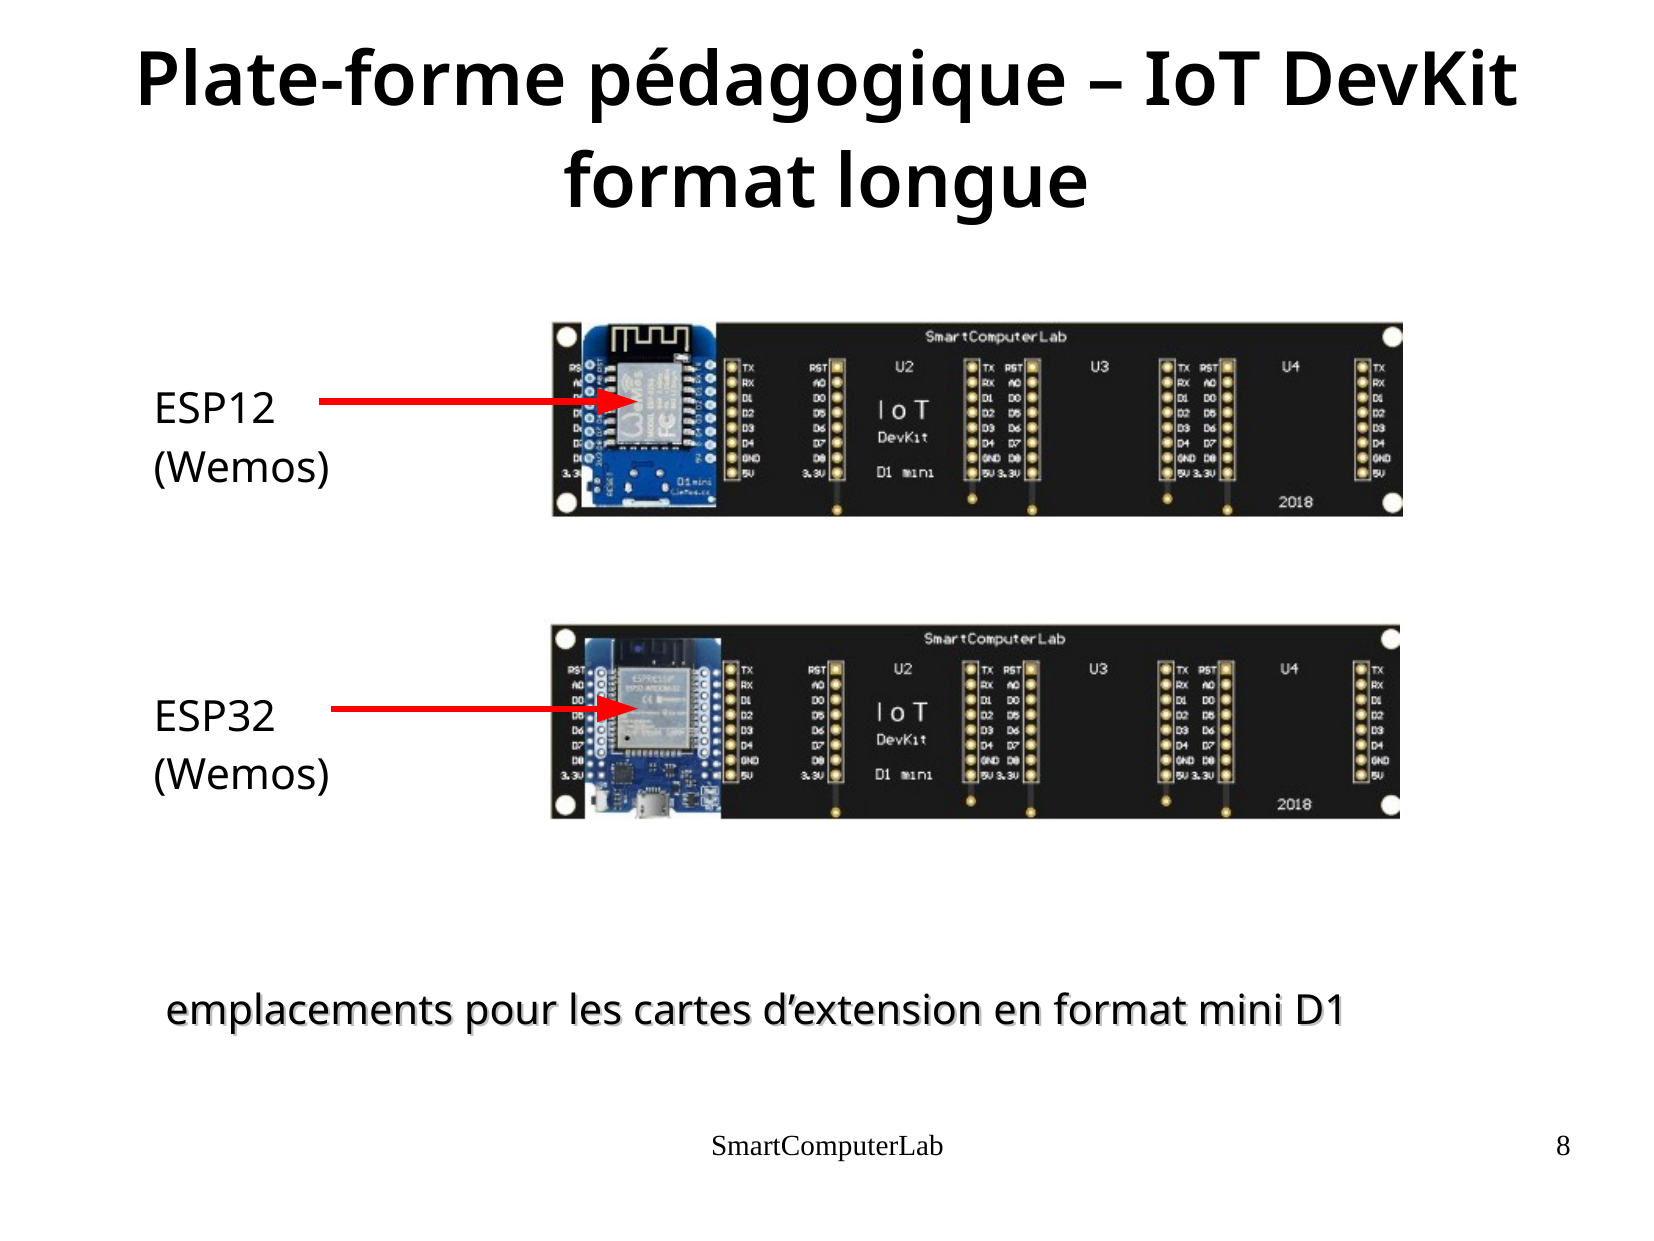

# Plate-forme pédagogique – IoT DevKit format longue
ESP12 (Wemos)
ESP32 (Wemos)
emplacements pour les cartes d’extension en format mini D1
SmartComputerLab
8